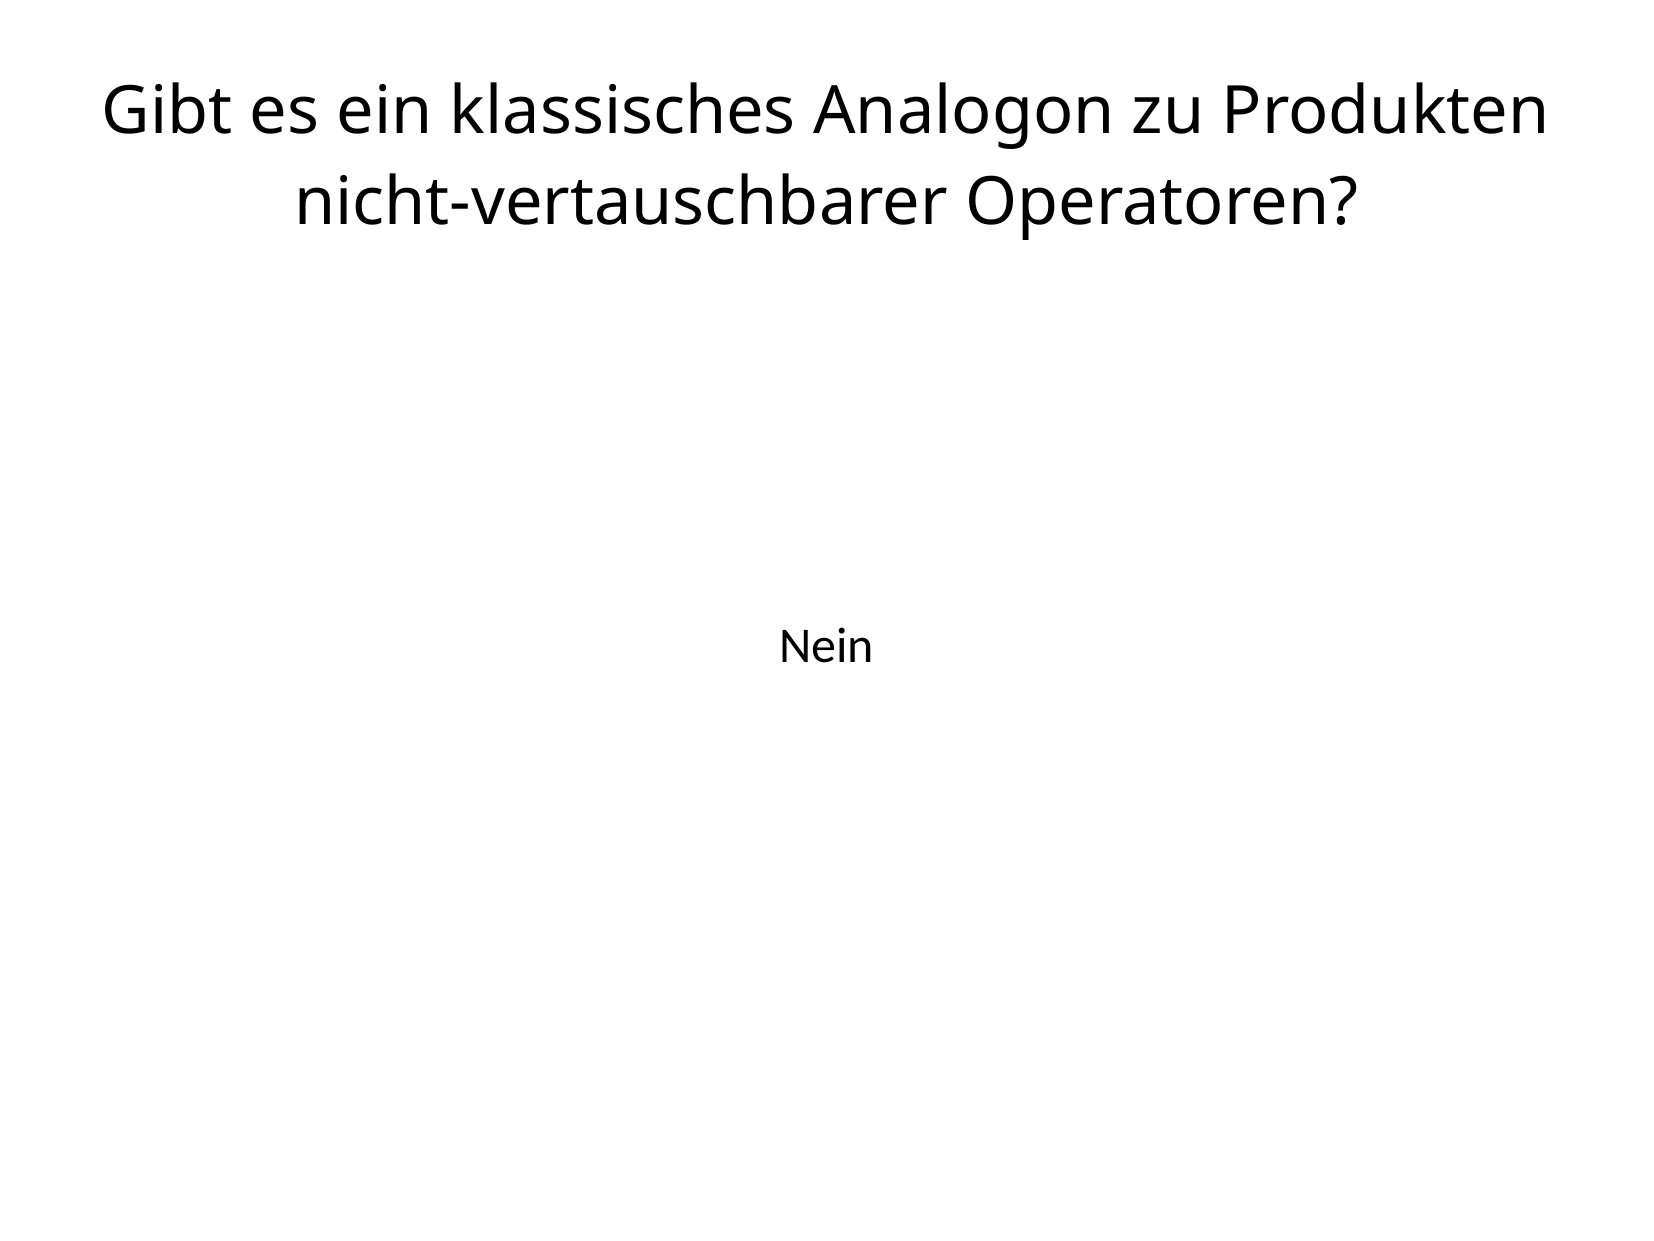

# Gibt es ein klassisches Analogon zu Produkten nicht-vertauschbarer Operatoren?
Nein